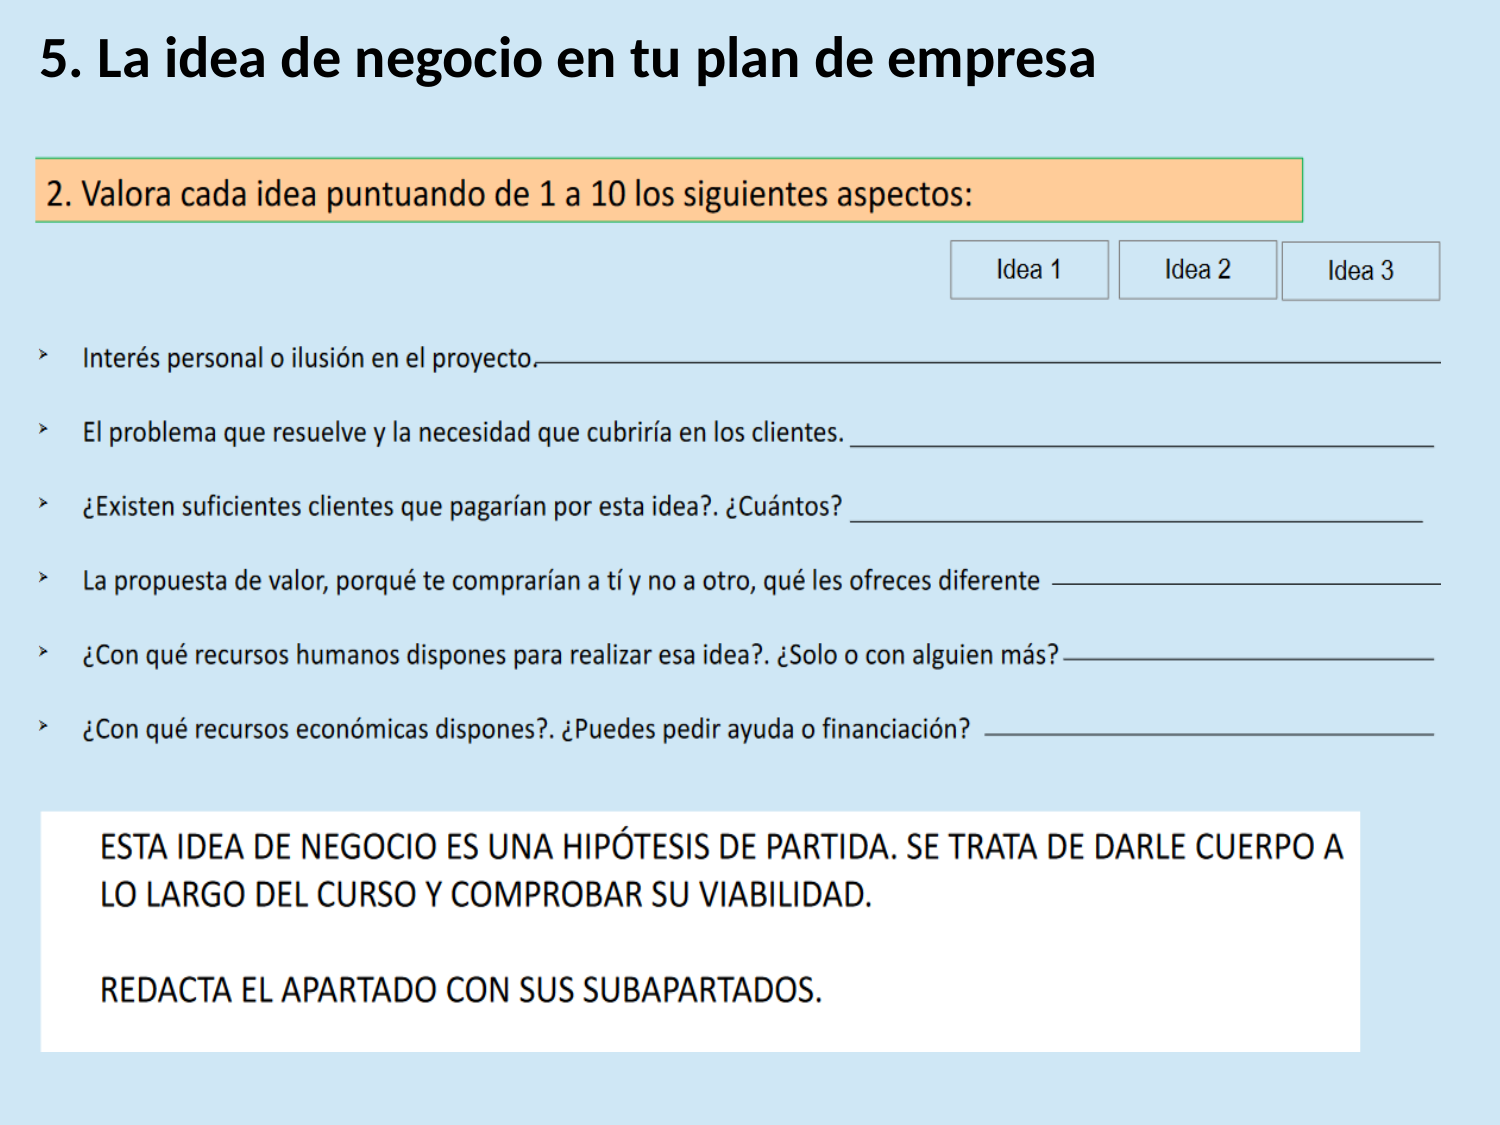

5. La idea de negocio en tu plan de empresa